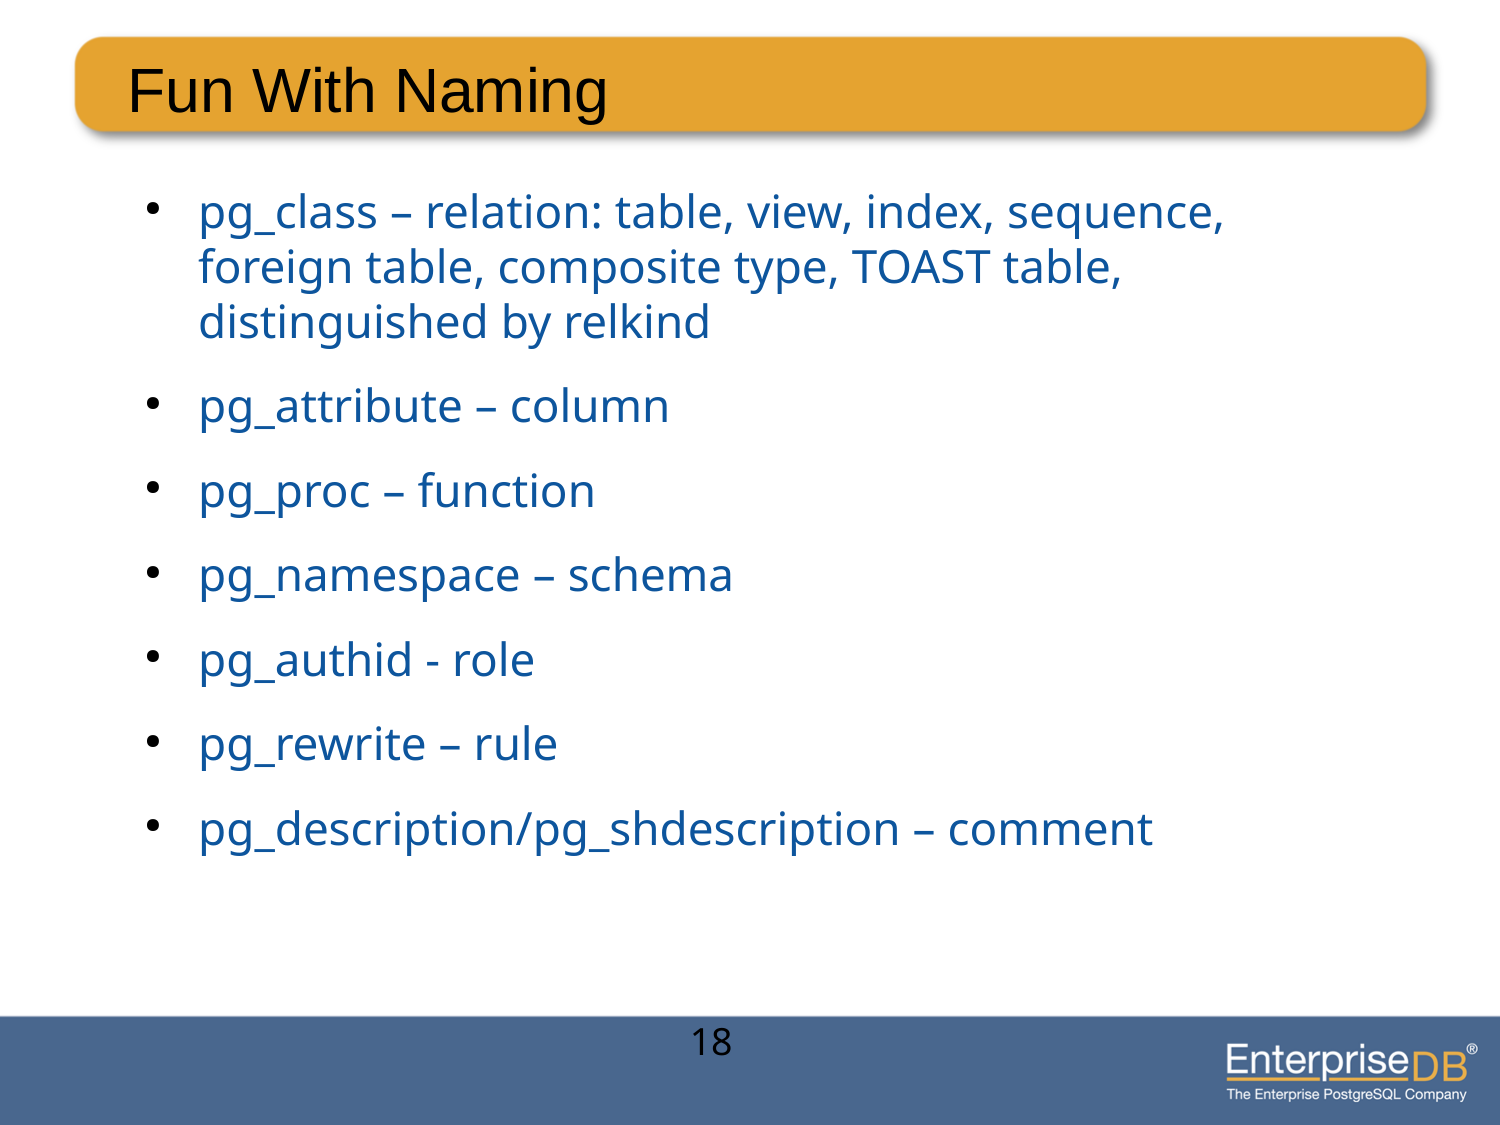

# Fun With Naming
pg_class – relation: table, view, index, sequence, foreign table, composite type, TOAST table, distinguished by relkind
pg_attribute – column
pg_proc – function
pg_namespace – schema
pg_authid - role
pg_rewrite – rule
pg_description/pg_shdescription – comment